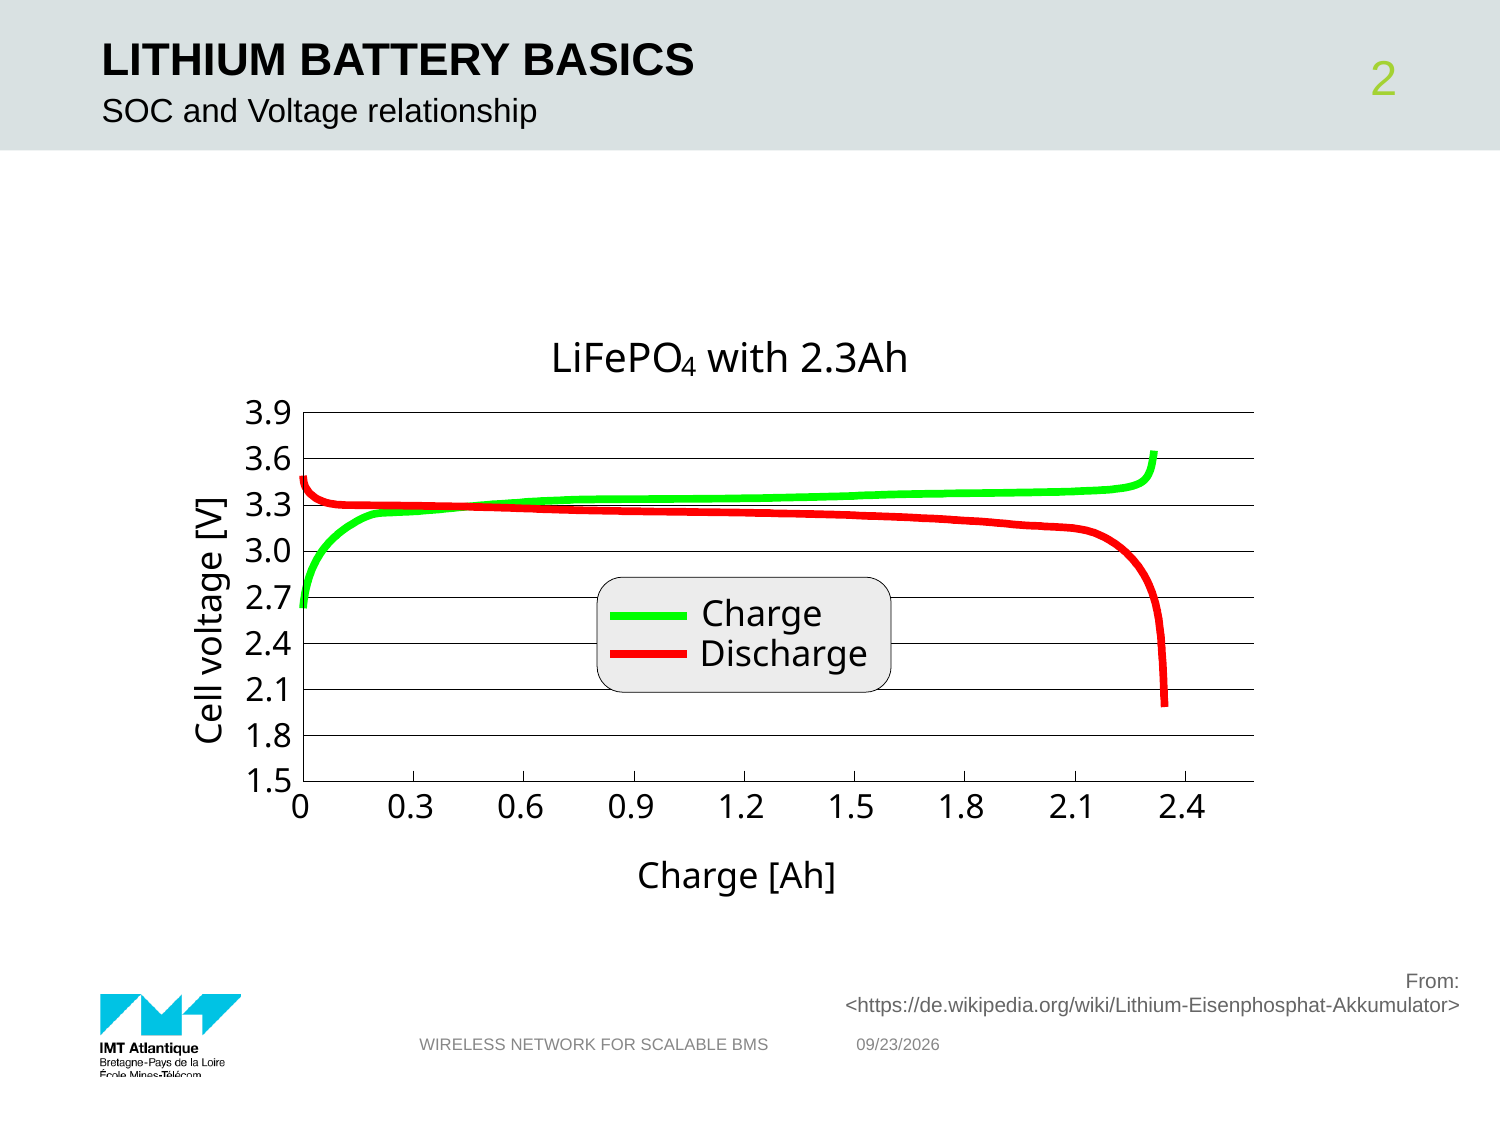

# Lithium battery basics
SOC and Voltage relationship
From:
<https://de.wikipedia.org/wiki/Lithium-Eisenphosphat-Akkumulator>
Wireless Network for Scalable BMS